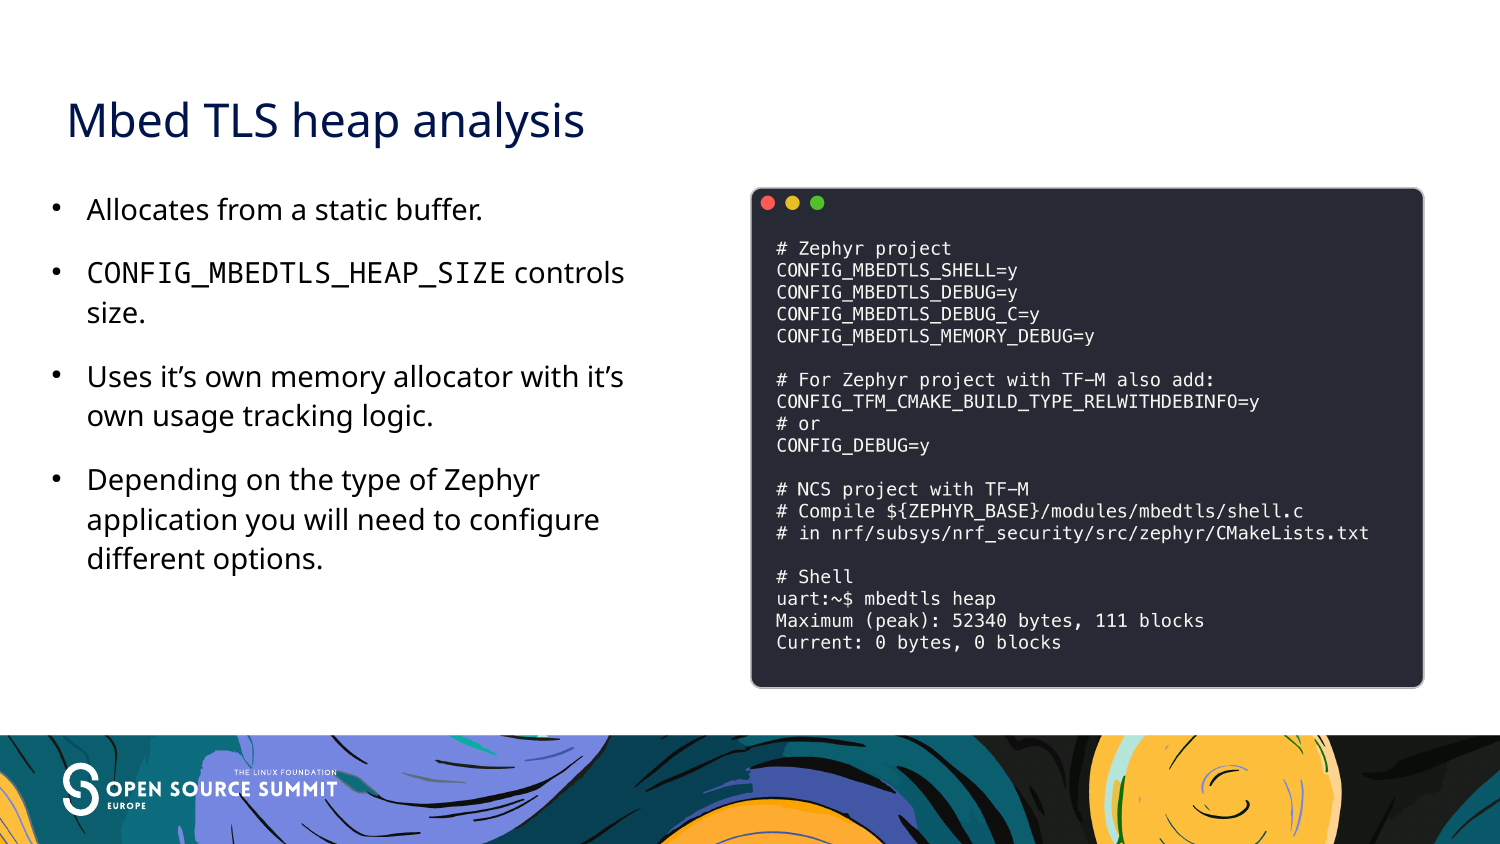

# Mbed TLS heap analysis
Allocates from a static buffer.
CONFIG_MBEDTLS_HEAP_SIZE controls size.
Uses it’s own memory allocator with it’s own usage tracking logic.
Depending on the type of Zephyr application you will need to configure different options.